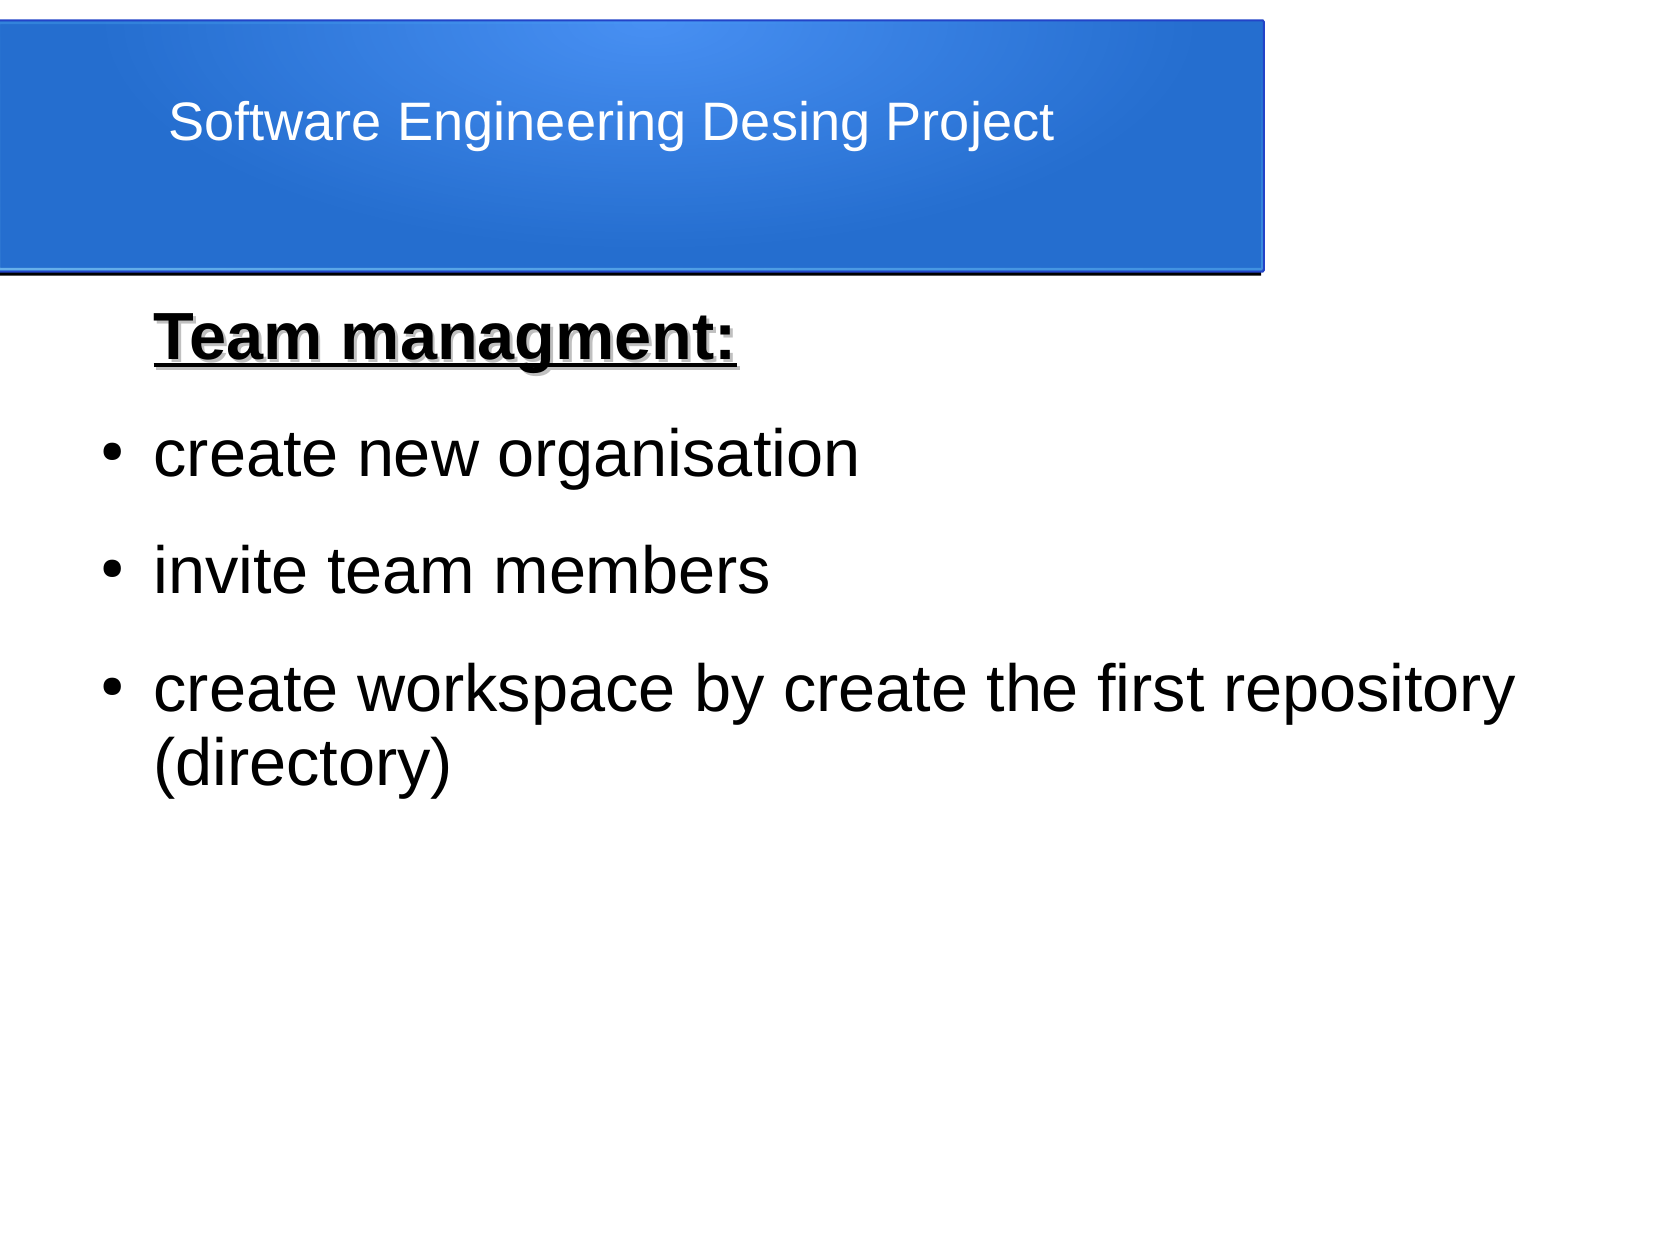

Software Engineering Desing Project
# Team managment:
create new organisation
invite team members
create workspace by create the first repository (directory)